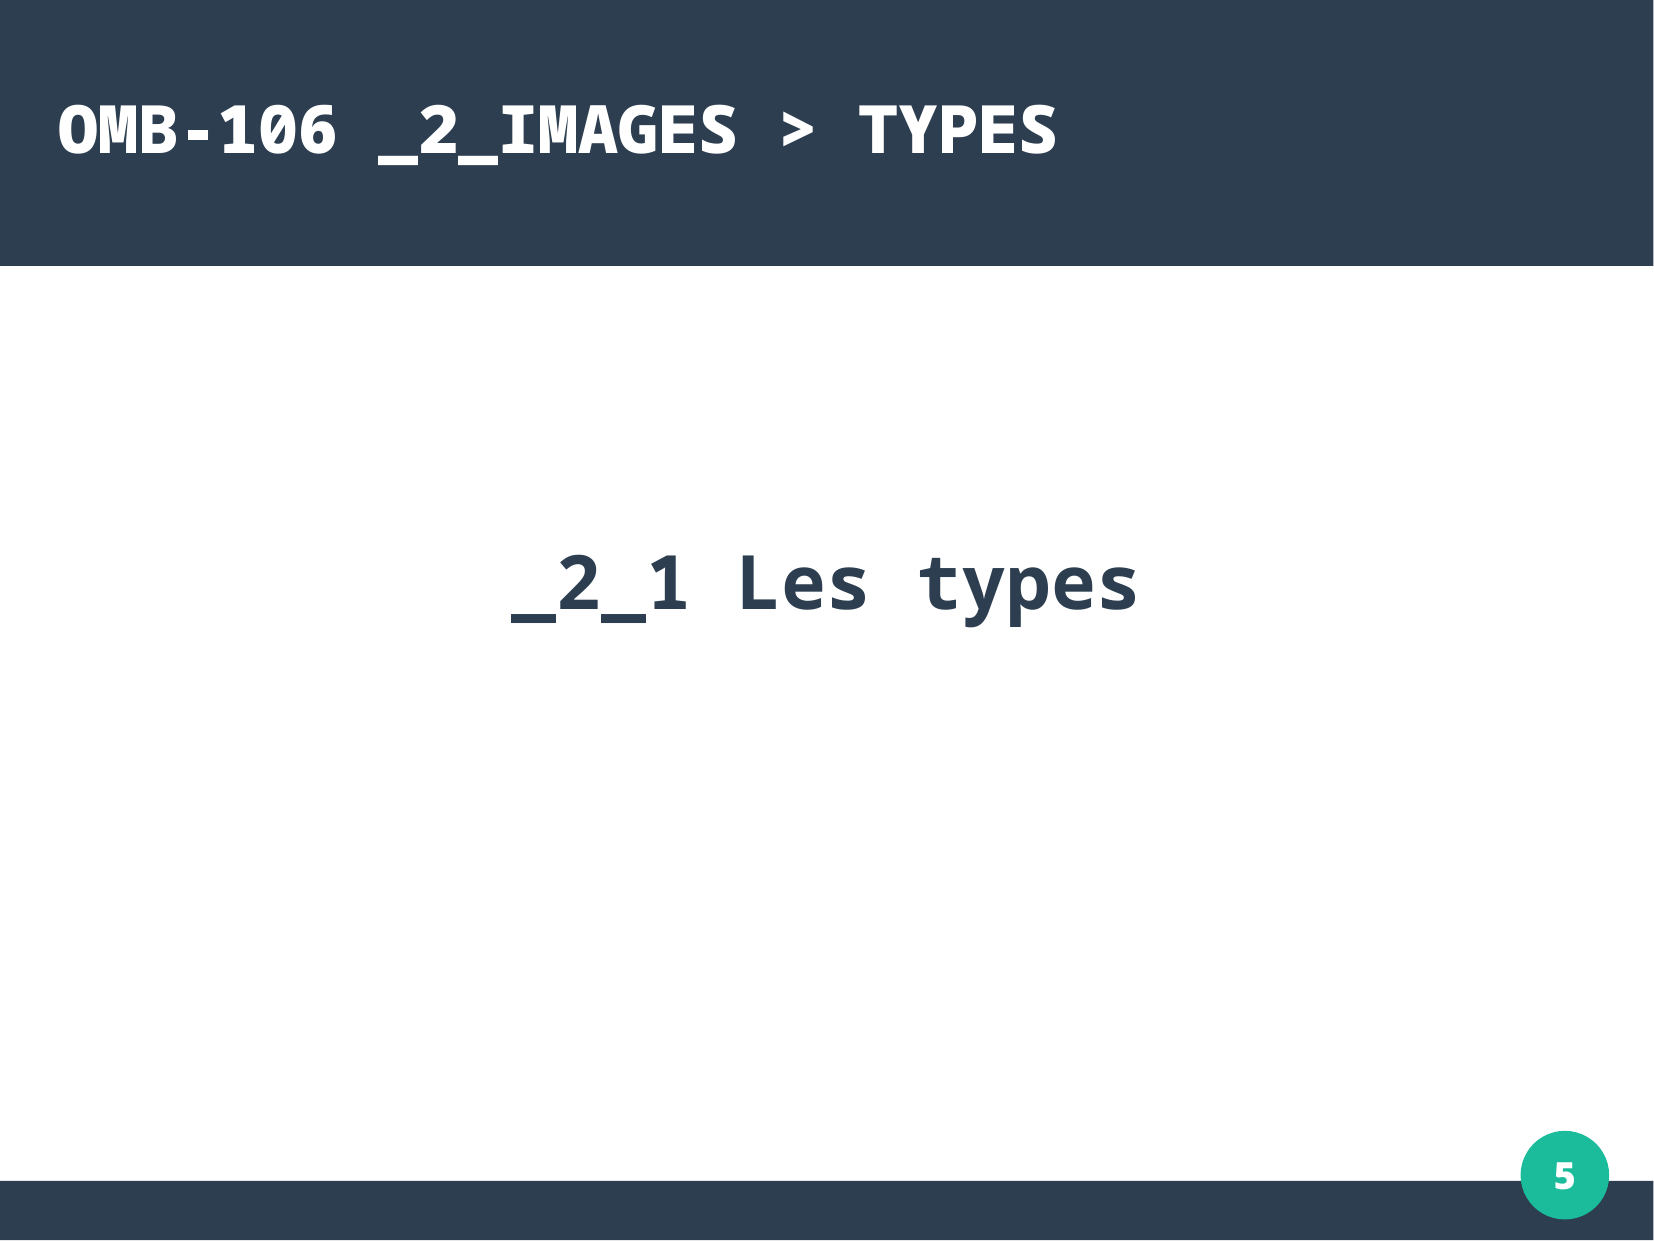

OMB-106 _2_IMAGES > TYPES
# _2_1 Les types
5